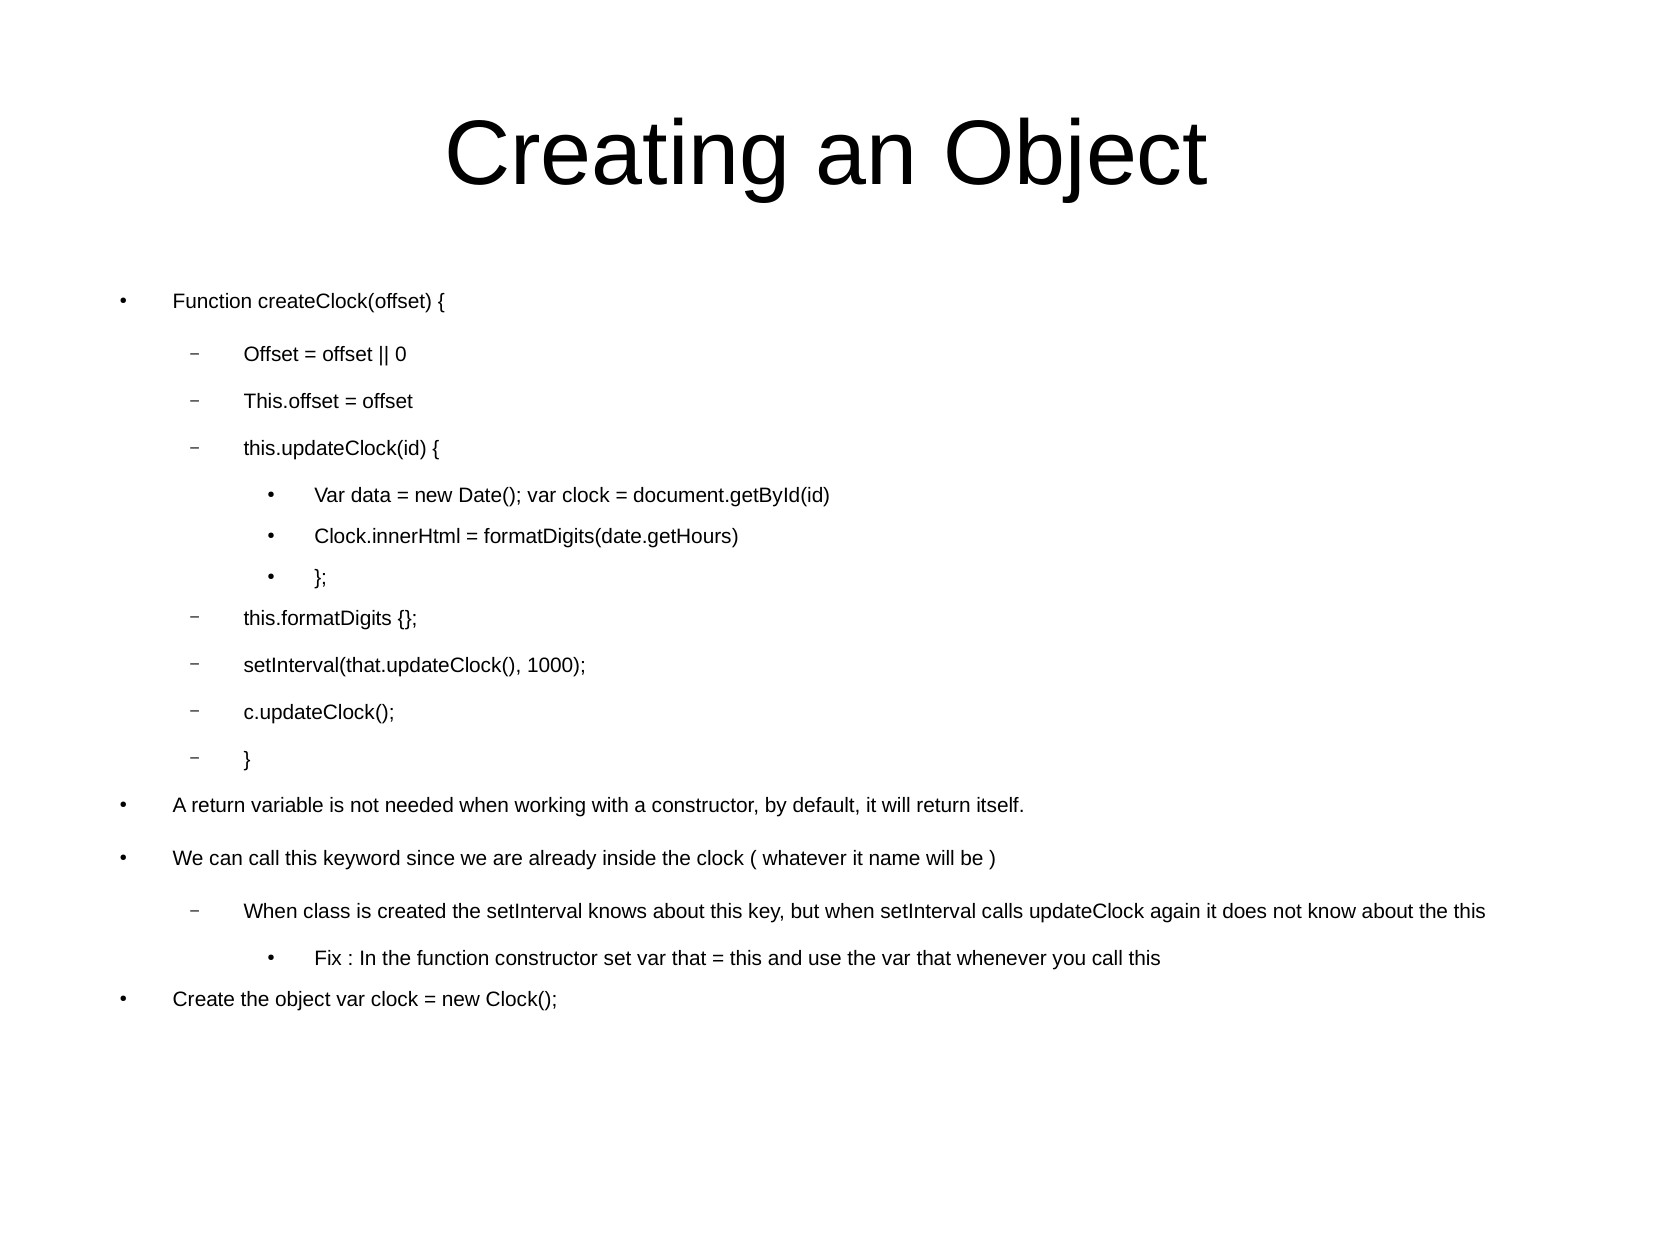

# Creating an Object
Function createClock(offset) {
Offset = offset || 0
This.offset = offset
this.updateClock(id) {
Var data = new Date(); var clock = document.getById(id)
Clock.innerHtml = formatDigits(date.getHours)
};
this.formatDigits {};
setInterval(that.updateClock(), 1000);
c.updateClock();
}
A return variable is not needed when working with a constructor, by default, it will return itself.
We can call this keyword since we are already inside the clock ( whatever it name will be )
When class is created the setInterval knows about this key, but when setInterval calls updateClock again it does not know about the this
Fix : In the function constructor set var that = this and use the var that whenever you call this
Create the object var clock = new Clock();